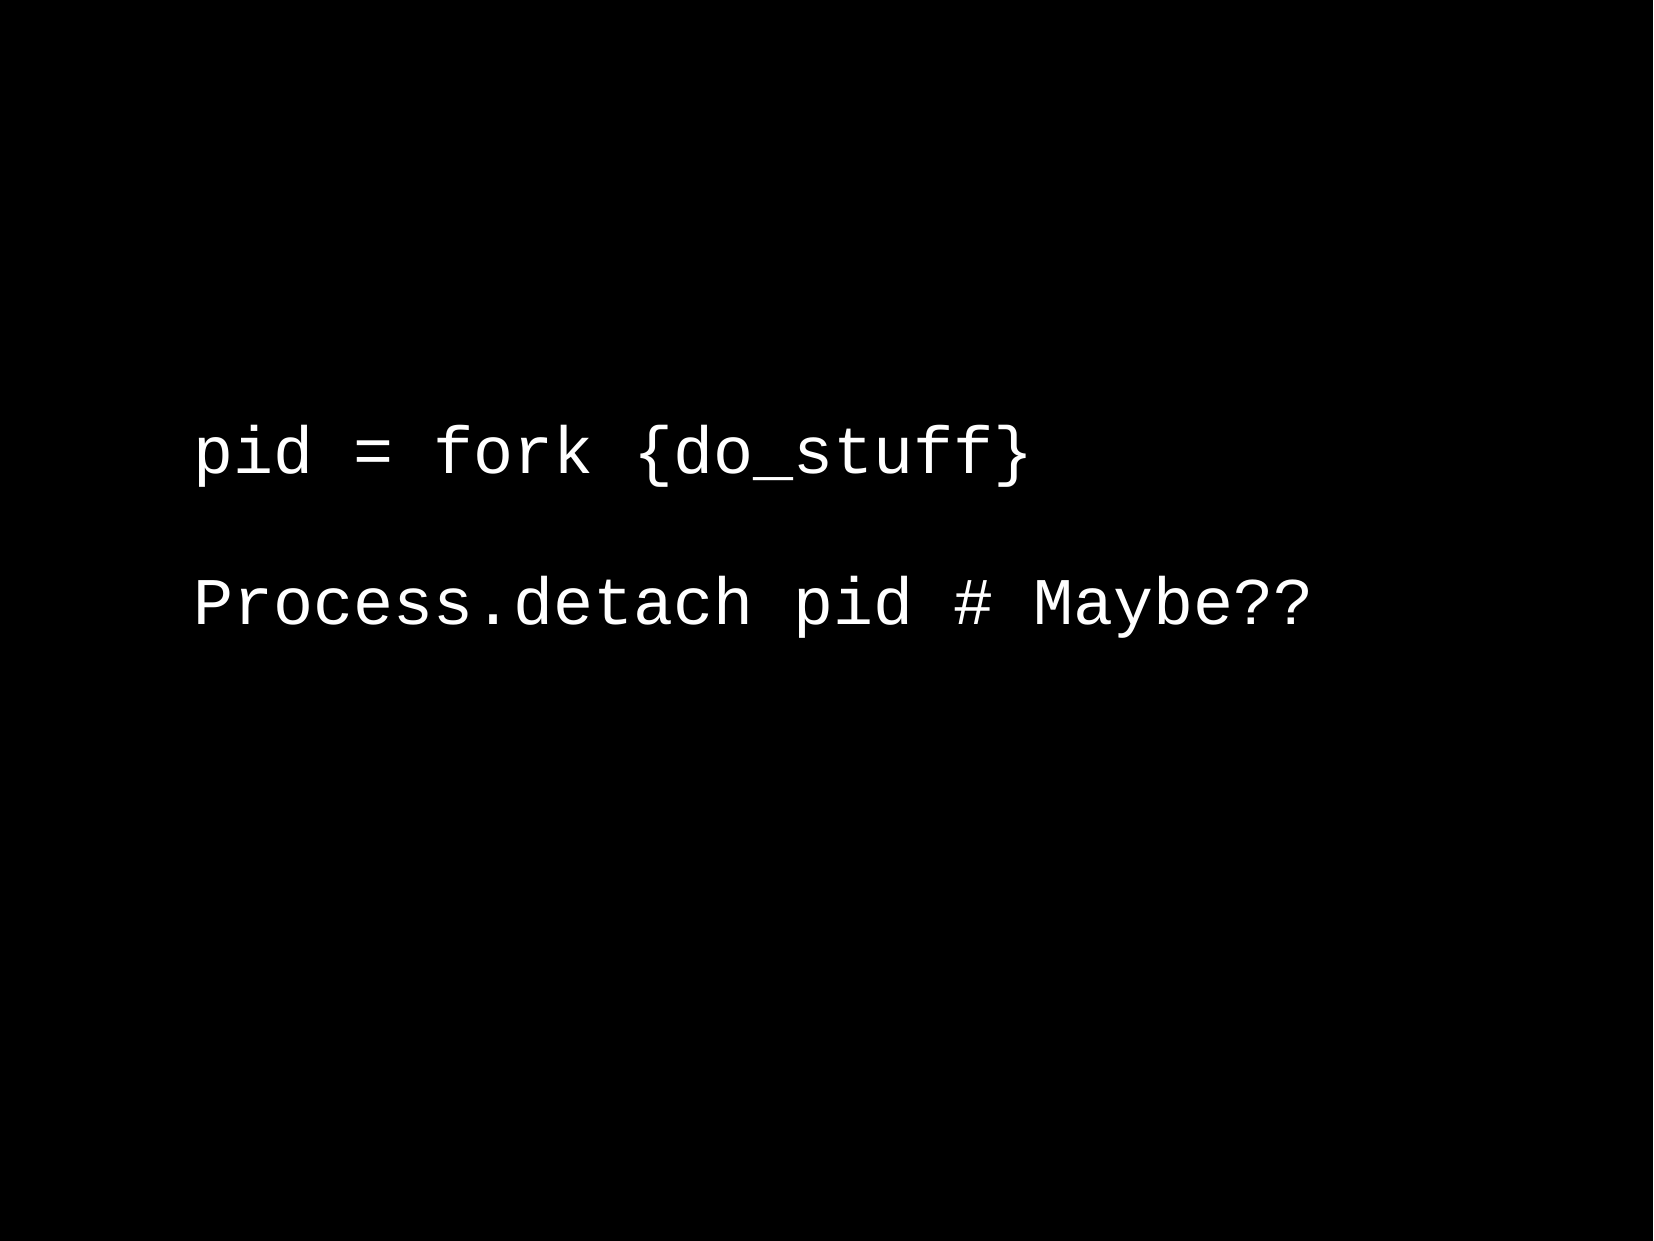

pid = fork {do_stuff}
Process.detach pid # Maybe??